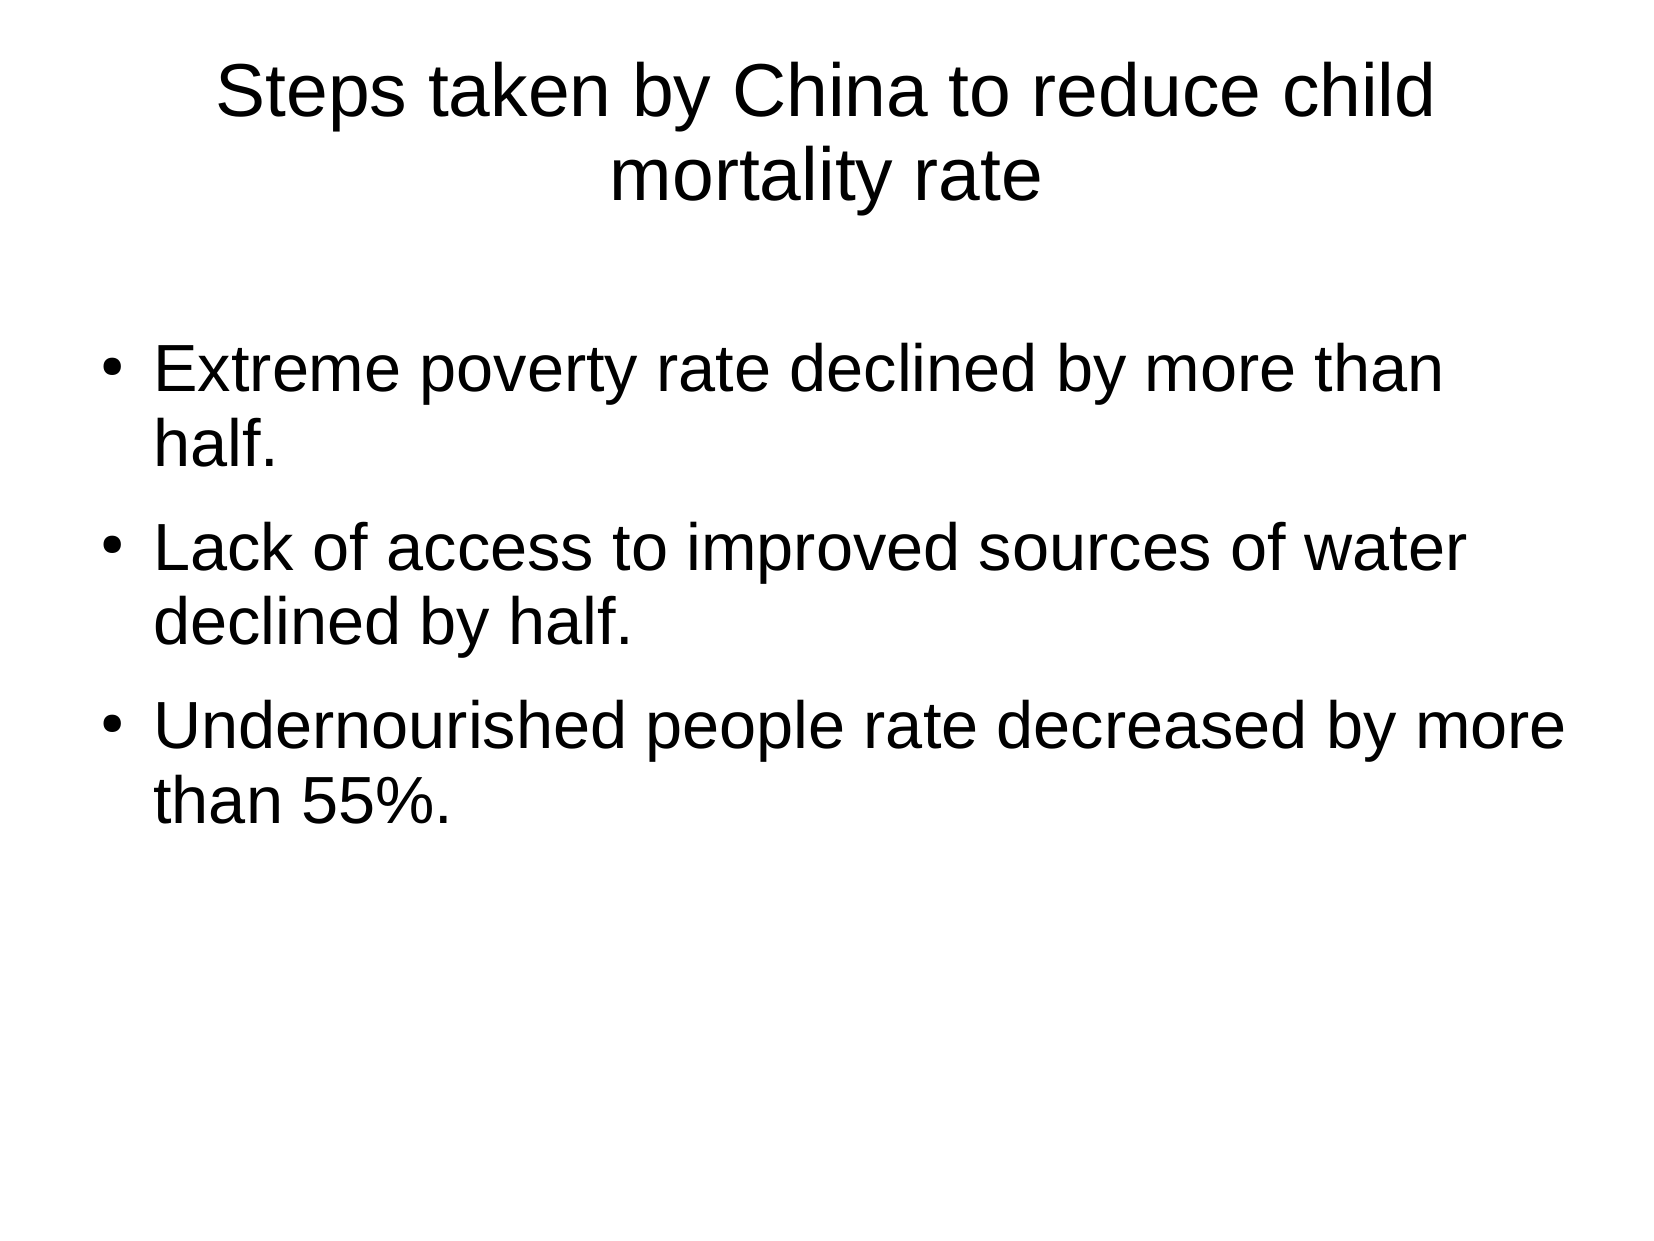

# Steps taken by China to reduce child mortality rate
Extreme poverty rate declined by more than half.
Lack of access to improved sources of water declined by half.
Undernourished people rate decreased by more than 55%.